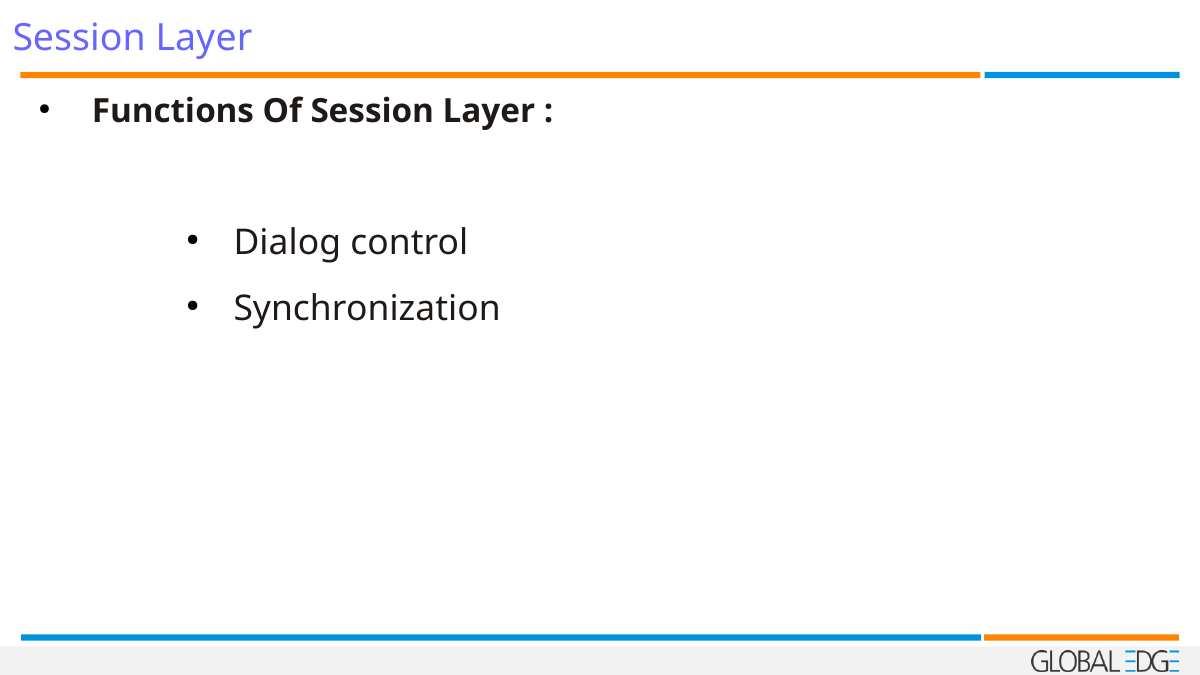

# Session Layer
Functions Of Session Layer :
Dialog control
Synchronization